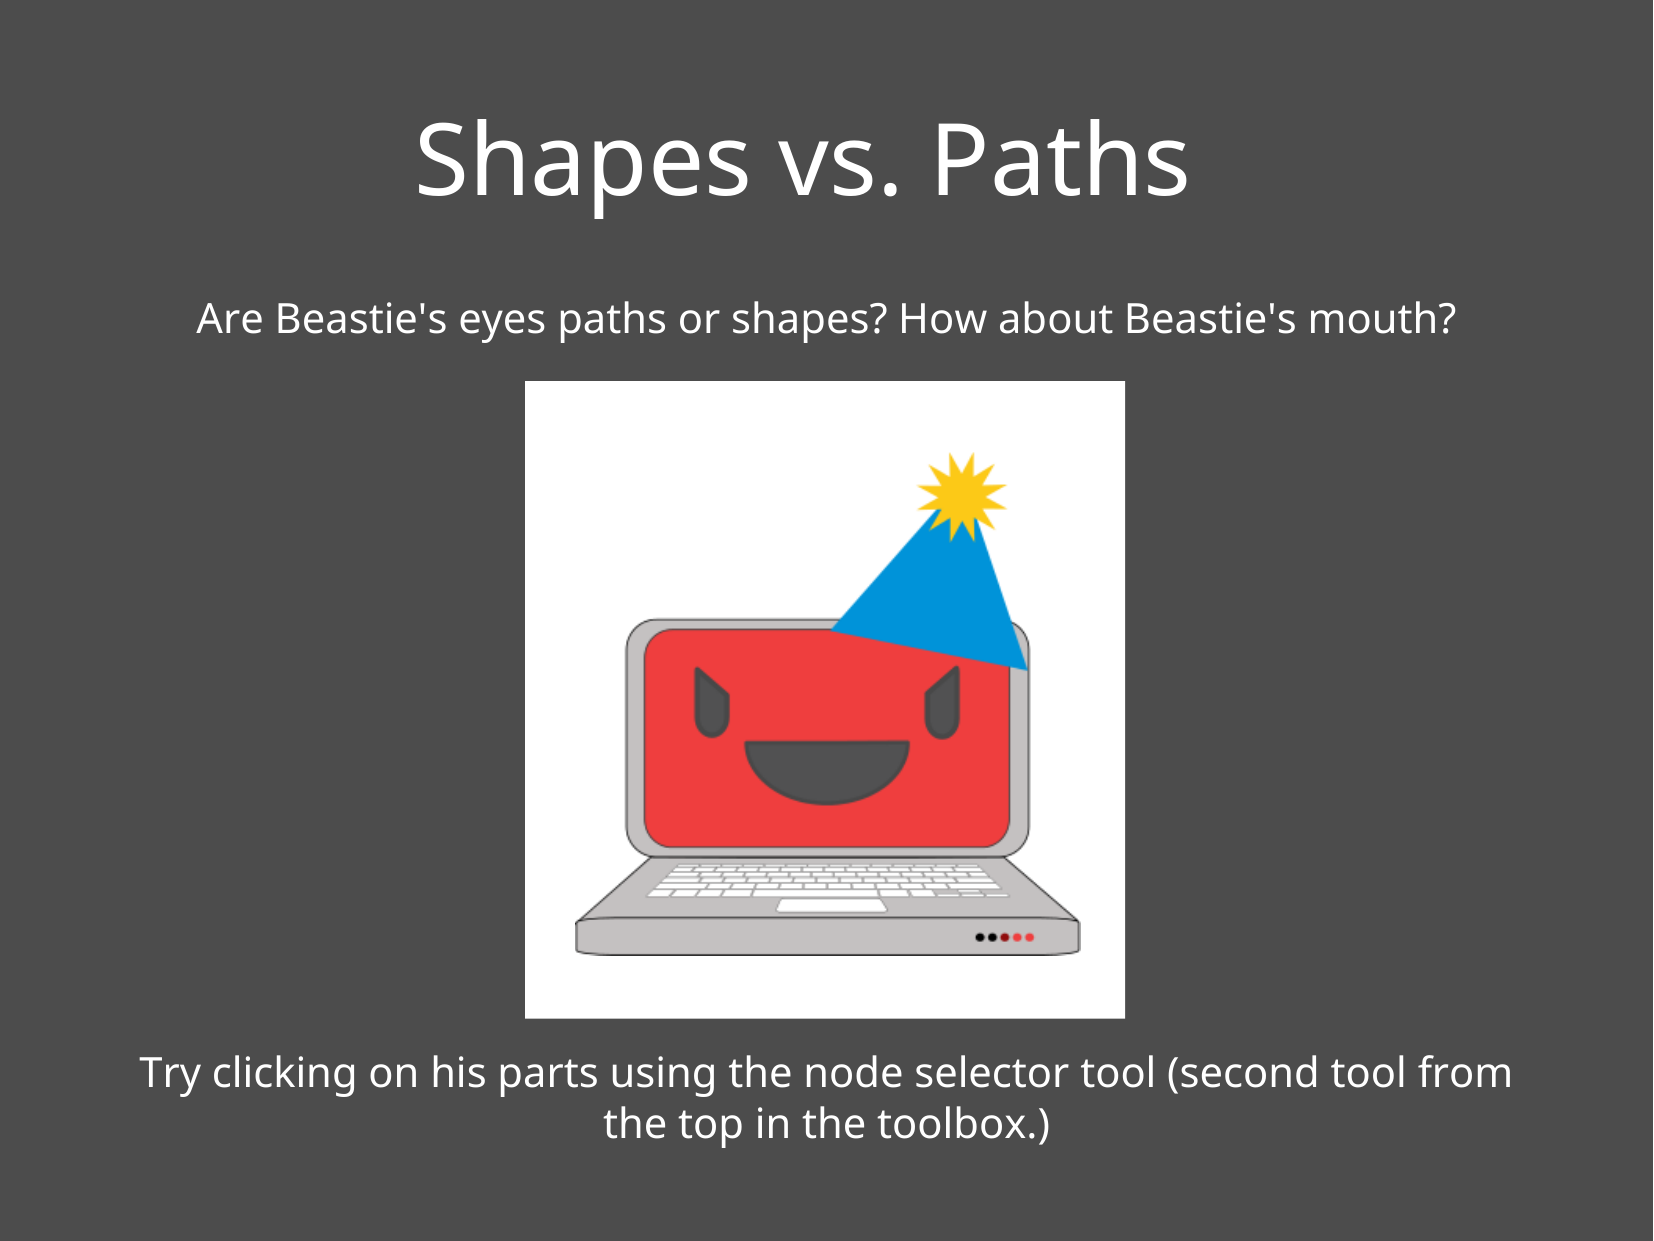

# Shapes vs. Paths
Are Beastie's eyes paths or shapes? How about Beastie's mouth?
Try clicking on his parts using the node selector tool (second tool from the top in the toolbox.)